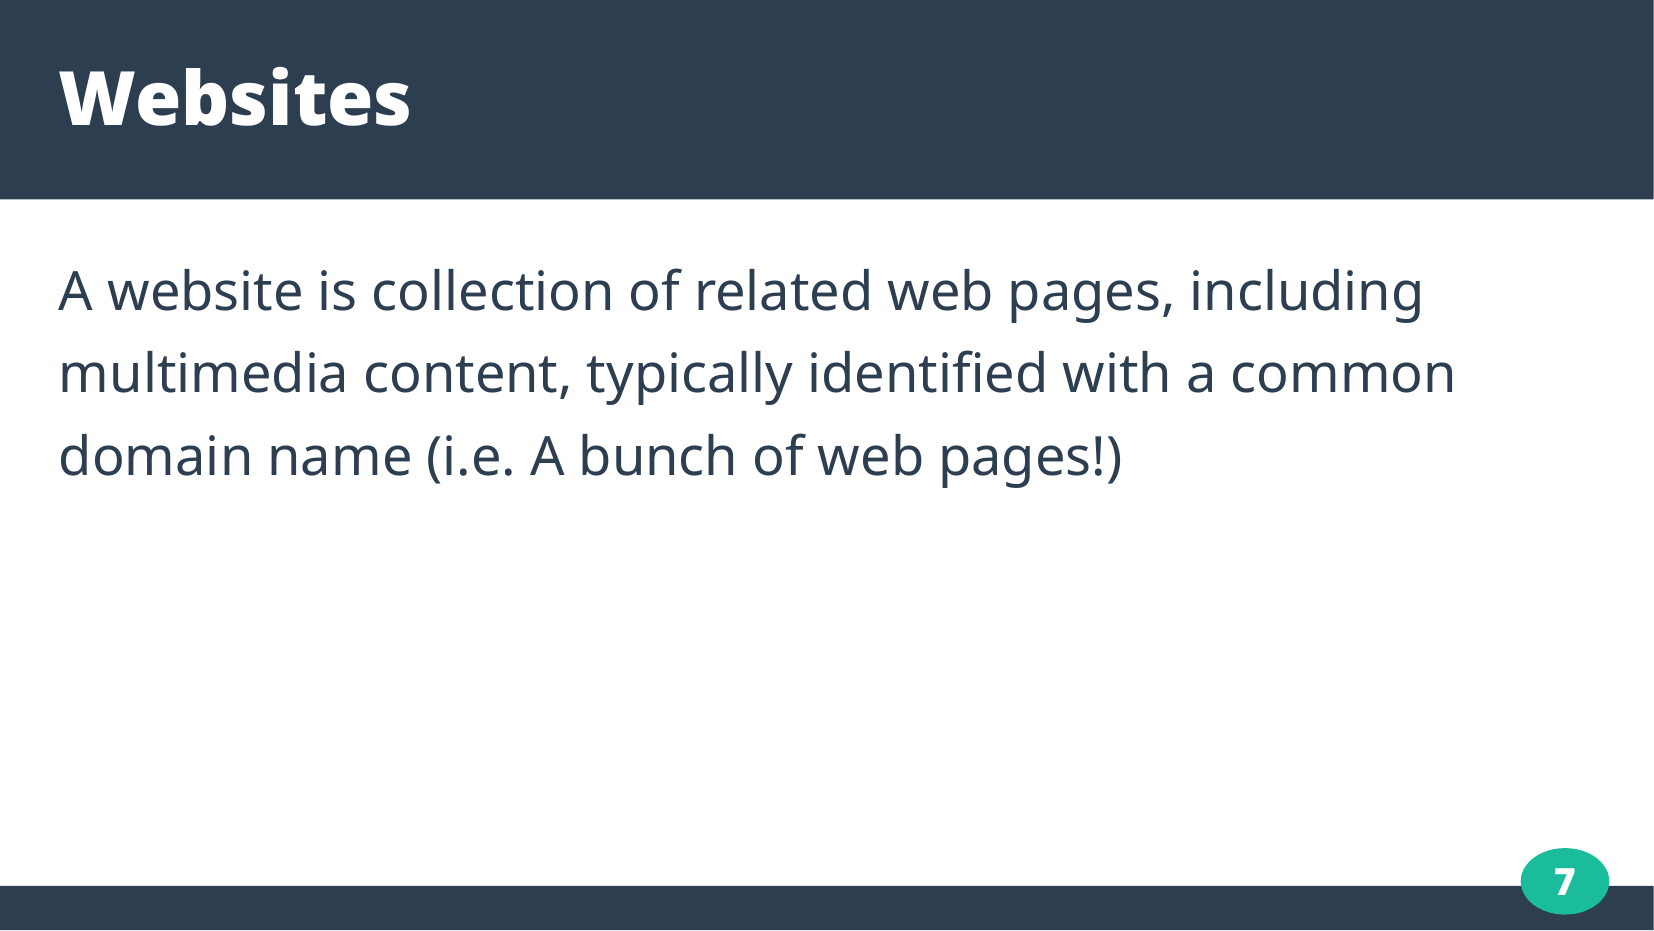

# Websites
A website is collection of related web pages, including multimedia content, typically identified with a common domain name (i.e. A bunch of web pages!)
7